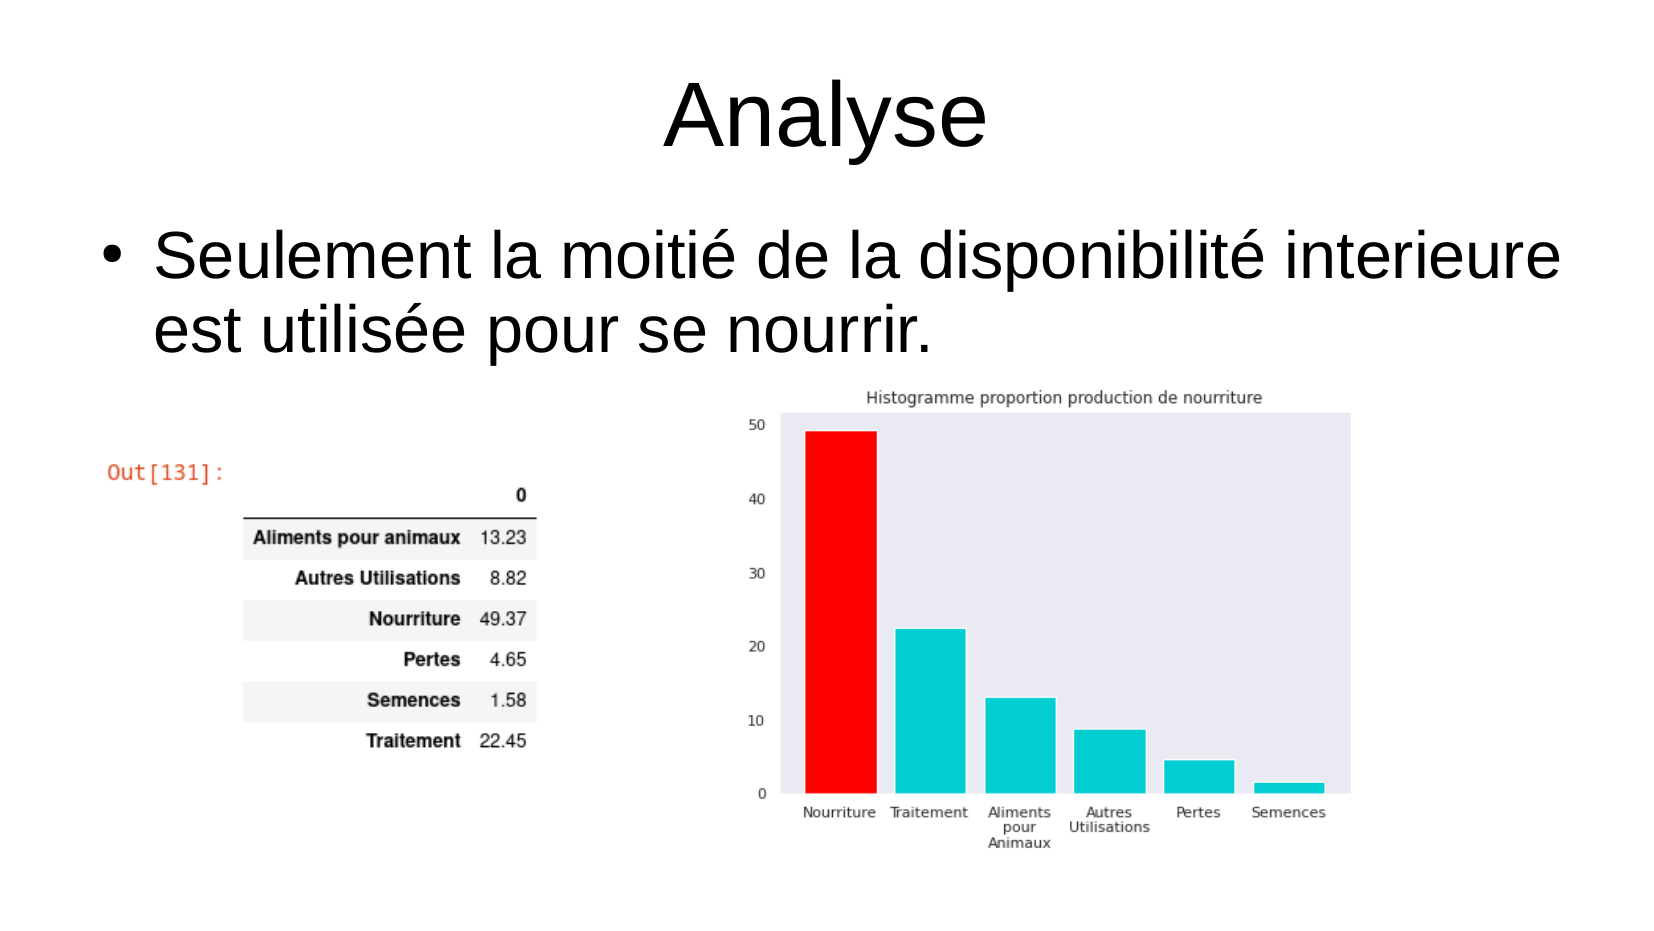

# Analyse
Seulement la moitié de la disponibilité interieure est utilisée pour se nourrir.